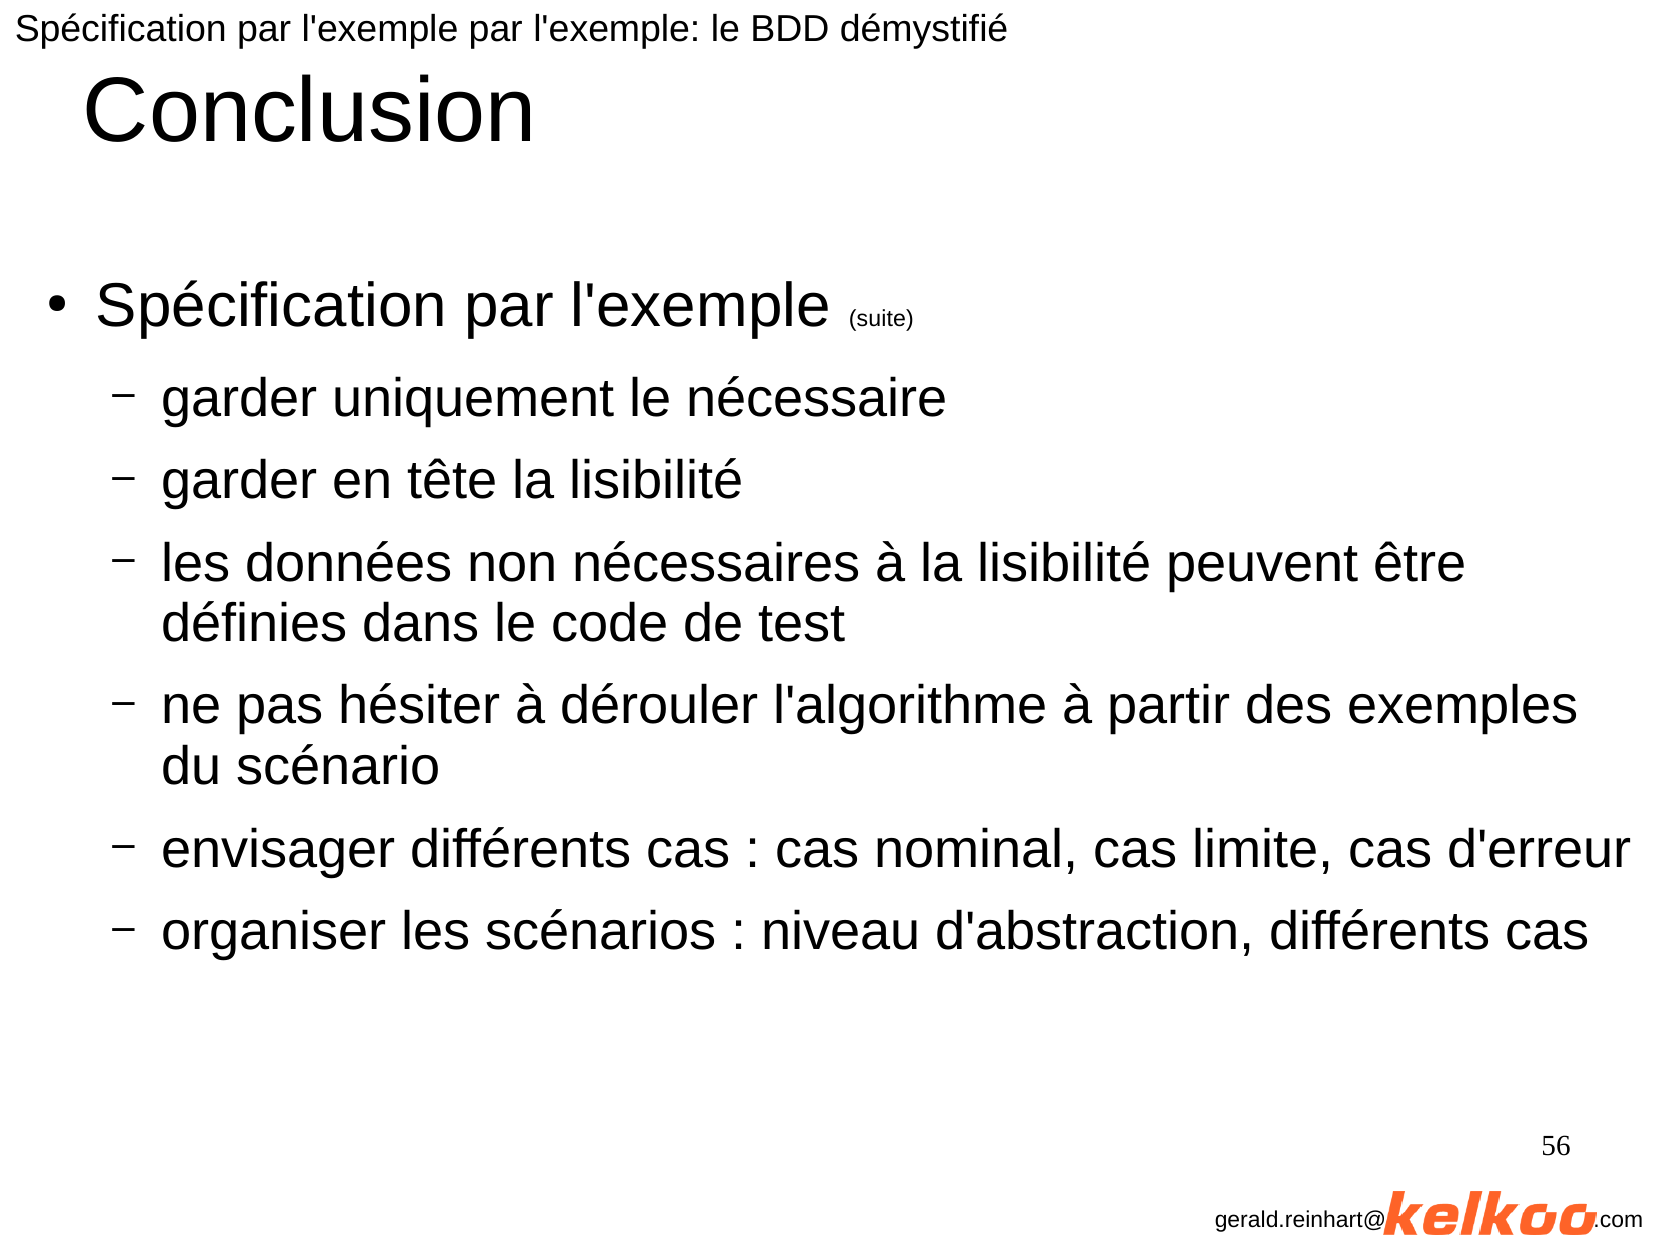

Spécification par l'exemple par l'exemple: le BDD démystifié
Conclusion
# Spécification par l'exemple (suite)
garder uniquement le nécessaire
garder en tête la lisibilité
les données non nécessaires à la lisibilité peuvent être définies dans le code de test
ne pas hésiter à dérouler l'algorithme à partir des exemples du scénario
envisager différents cas : cas nominal, cas limite, cas d'erreur
organiser les scénarios : niveau d'abstraction, différents cas
56
 gerald.reinhart@ .com